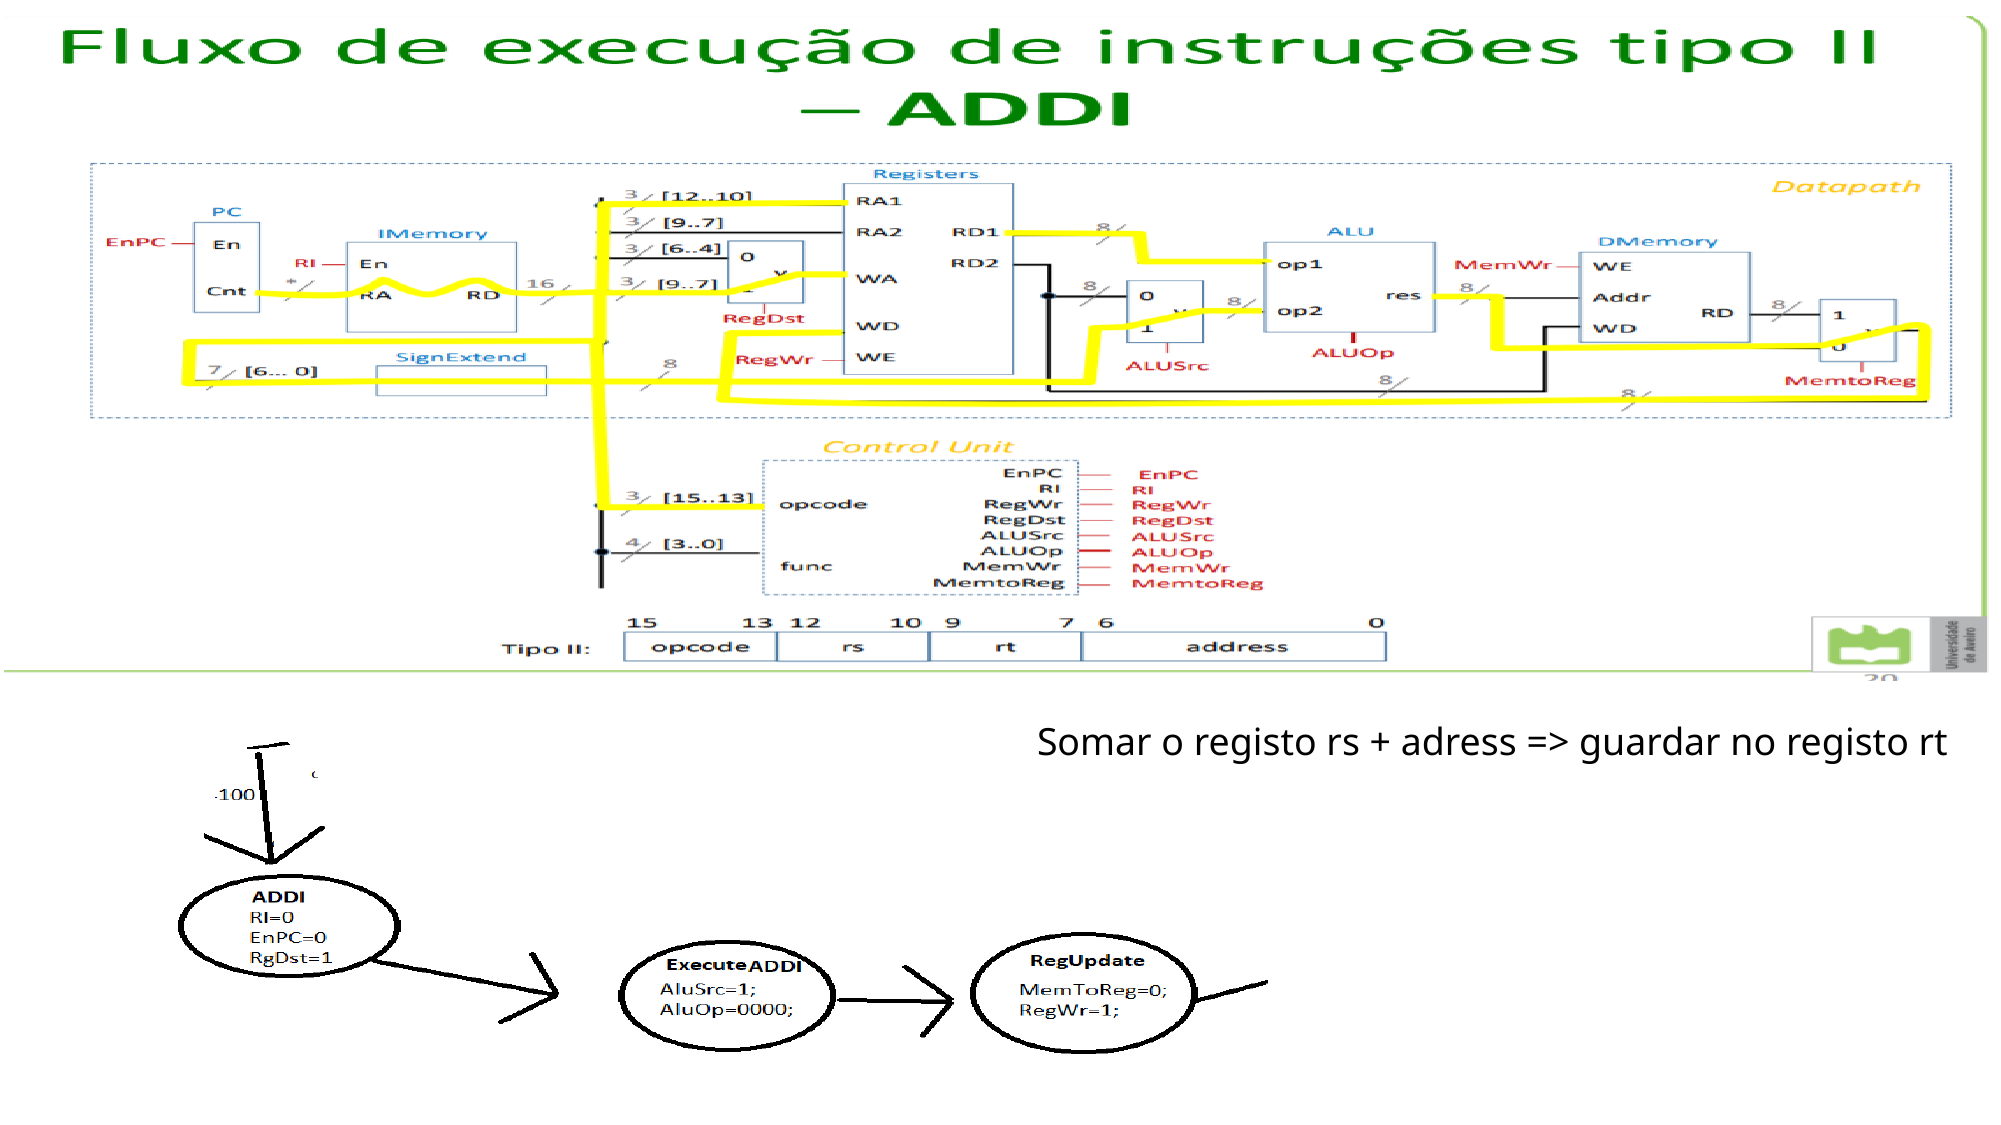

Somar o registo rs + adress => guardar no registo rt